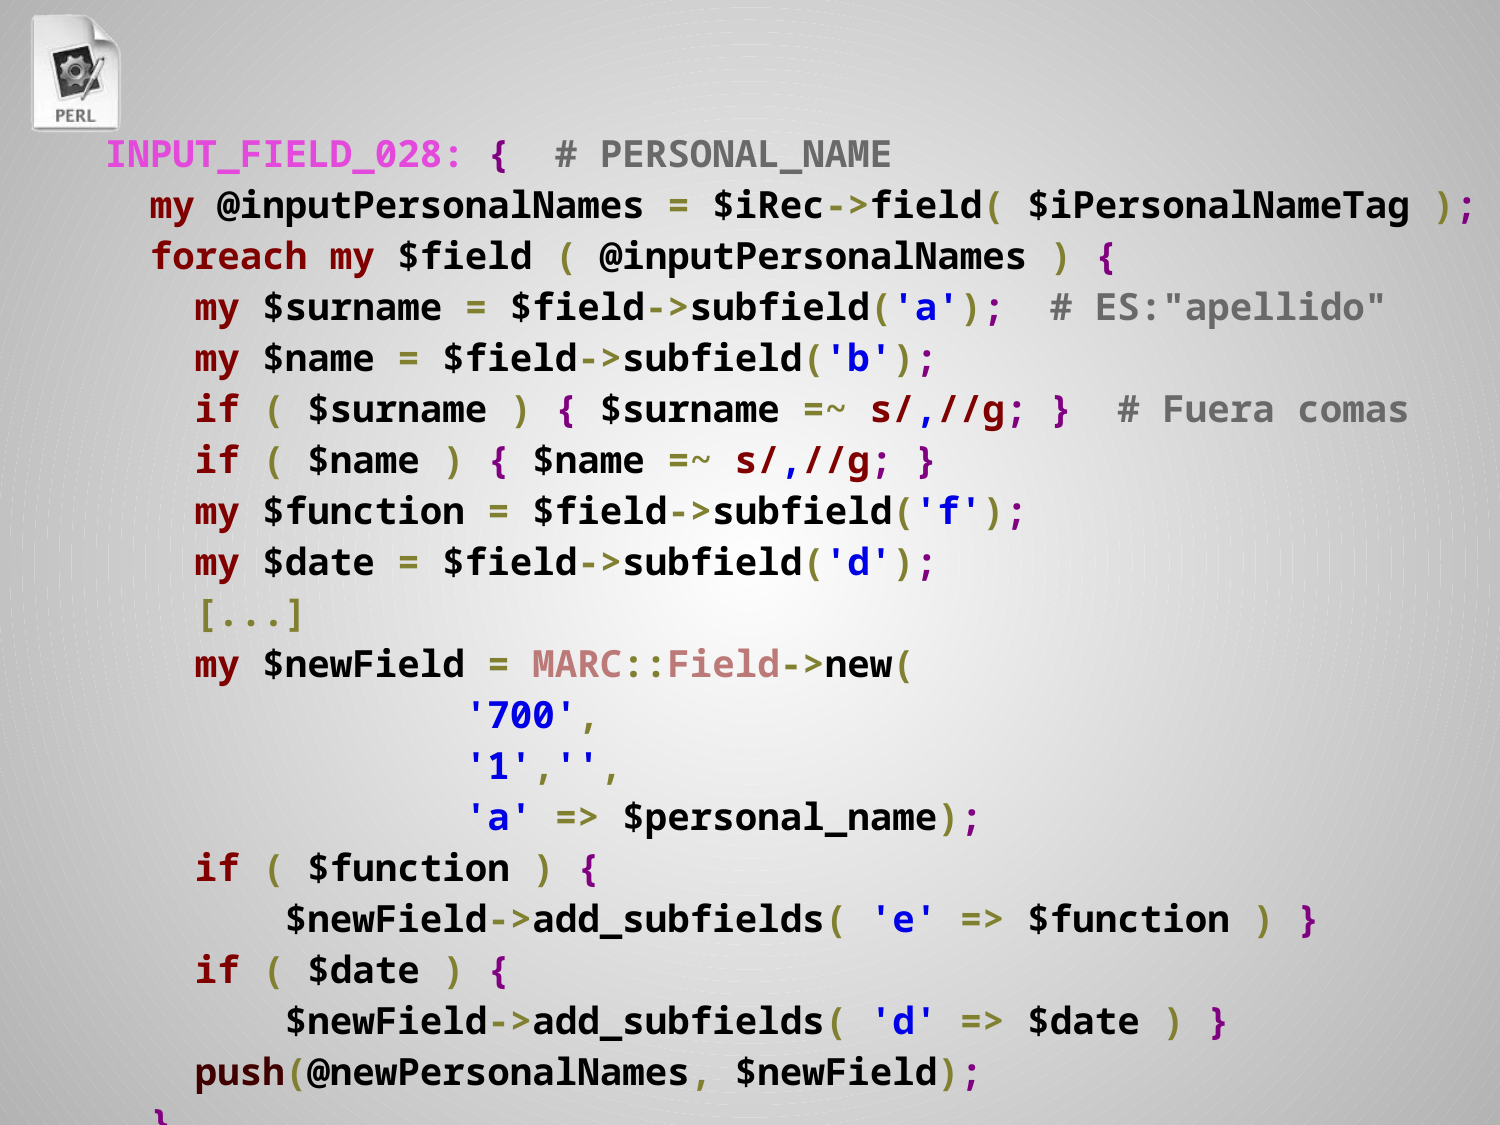

INPUT_FIELD_028: { # PERSONAL_NAME
 my @inputPersonalNames = $iRec->field( $iPersonalNameTag );
 foreach my $field ( @inputPersonalNames ) {
 my $surname = $field->subfield('a'); # ES:"apellido"
 my $name = $field->subfield('b');
 if ( $surname ) { $surname =~ s/,//g; } # Fuera comas
 if ( $name ) { $name =~ s/,//g; }
 my $function = $field->subfield('f');
 my $date = $field->subfield('d');
 [...]
 my $newField = MARC::Field->new(
 '700',
 '1','',
 'a' => $personal_name);
 if ( $function ) {
 $newField->add_subfields( 'e' => $function ) }
 if ( $date ) {
 $newField->add_subfields( 'd' => $date ) }
 push(@newPersonalNames, $newField);
 }
}